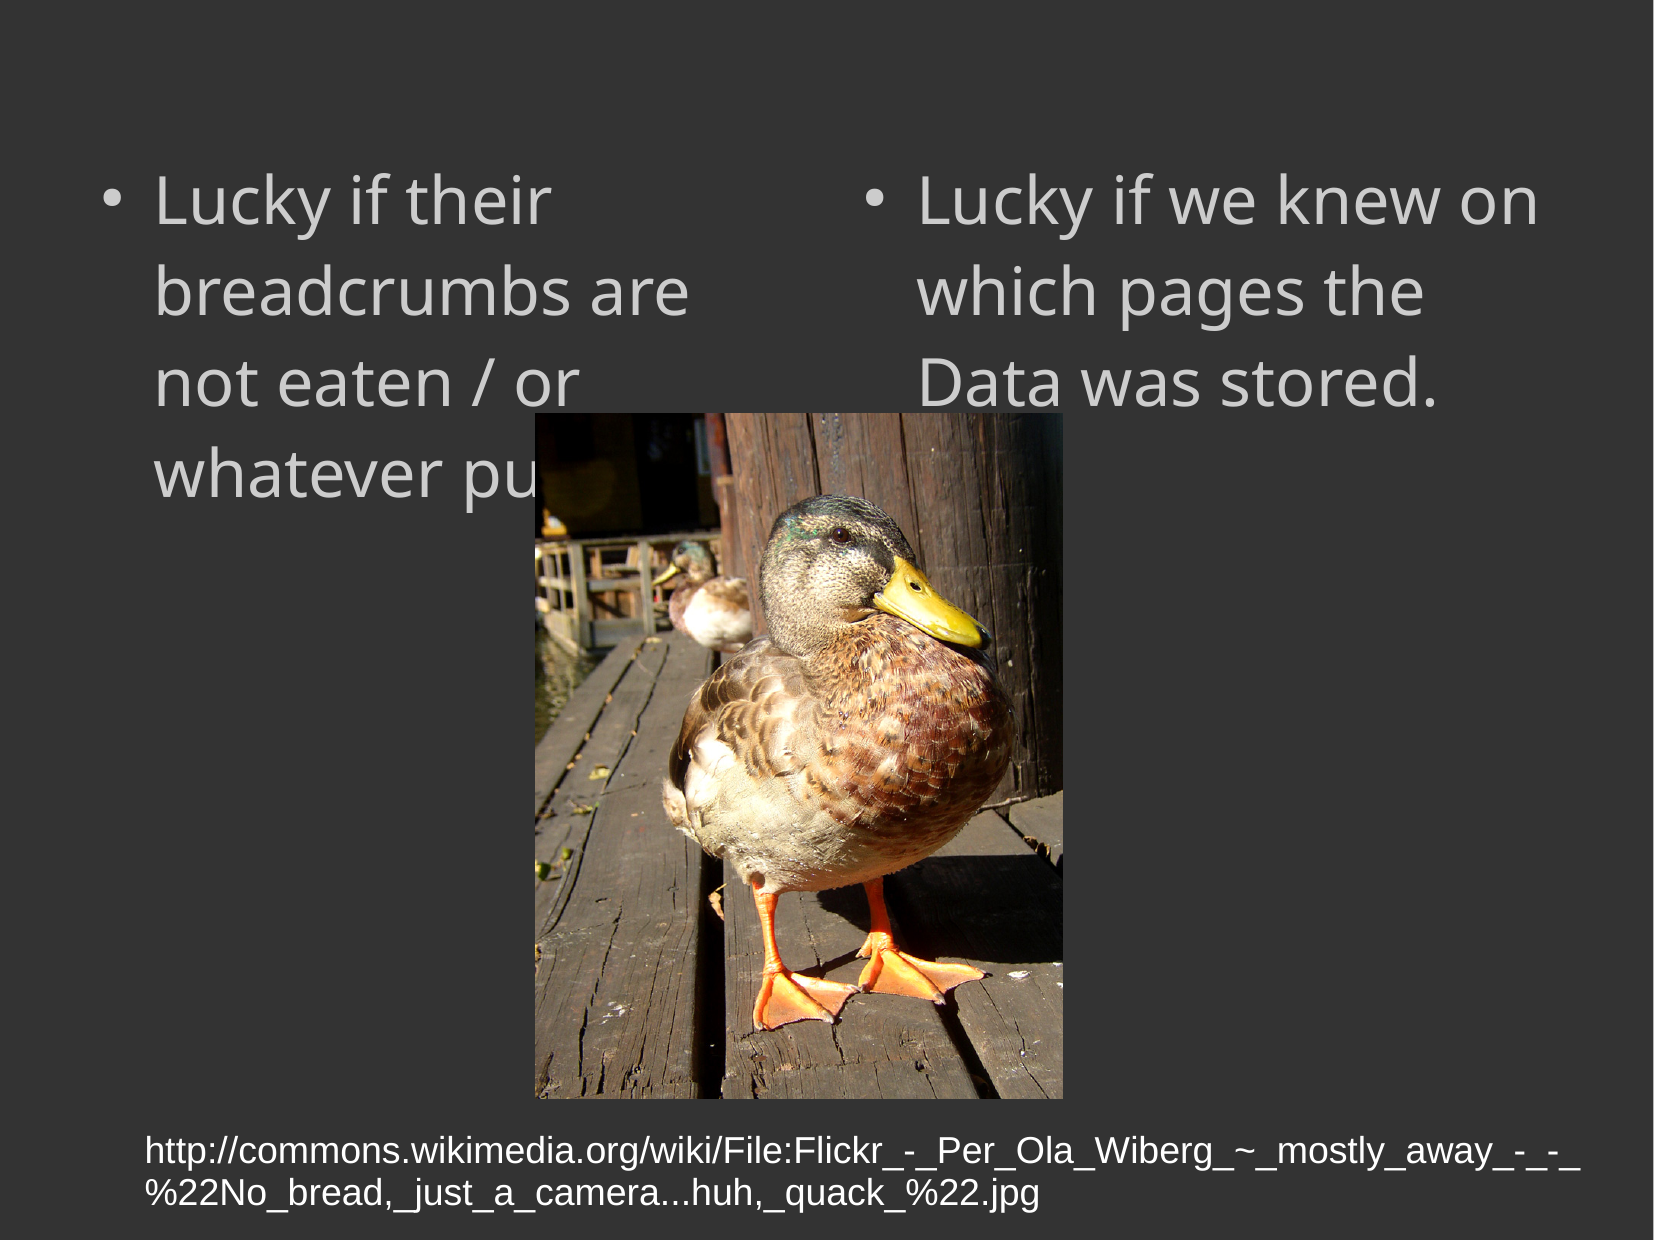

# Lucky if their breadcrumbs are not eaten / or whatever put.
Lucky if we knew on which pages the Data was stored.
http://commons.wikimedia.org/wiki/File:Flickr_-_Per_Ola_Wiberg_~_mostly_away_-_-_%22No_bread,_just_a_camera...huh,_quack_%22.jpg